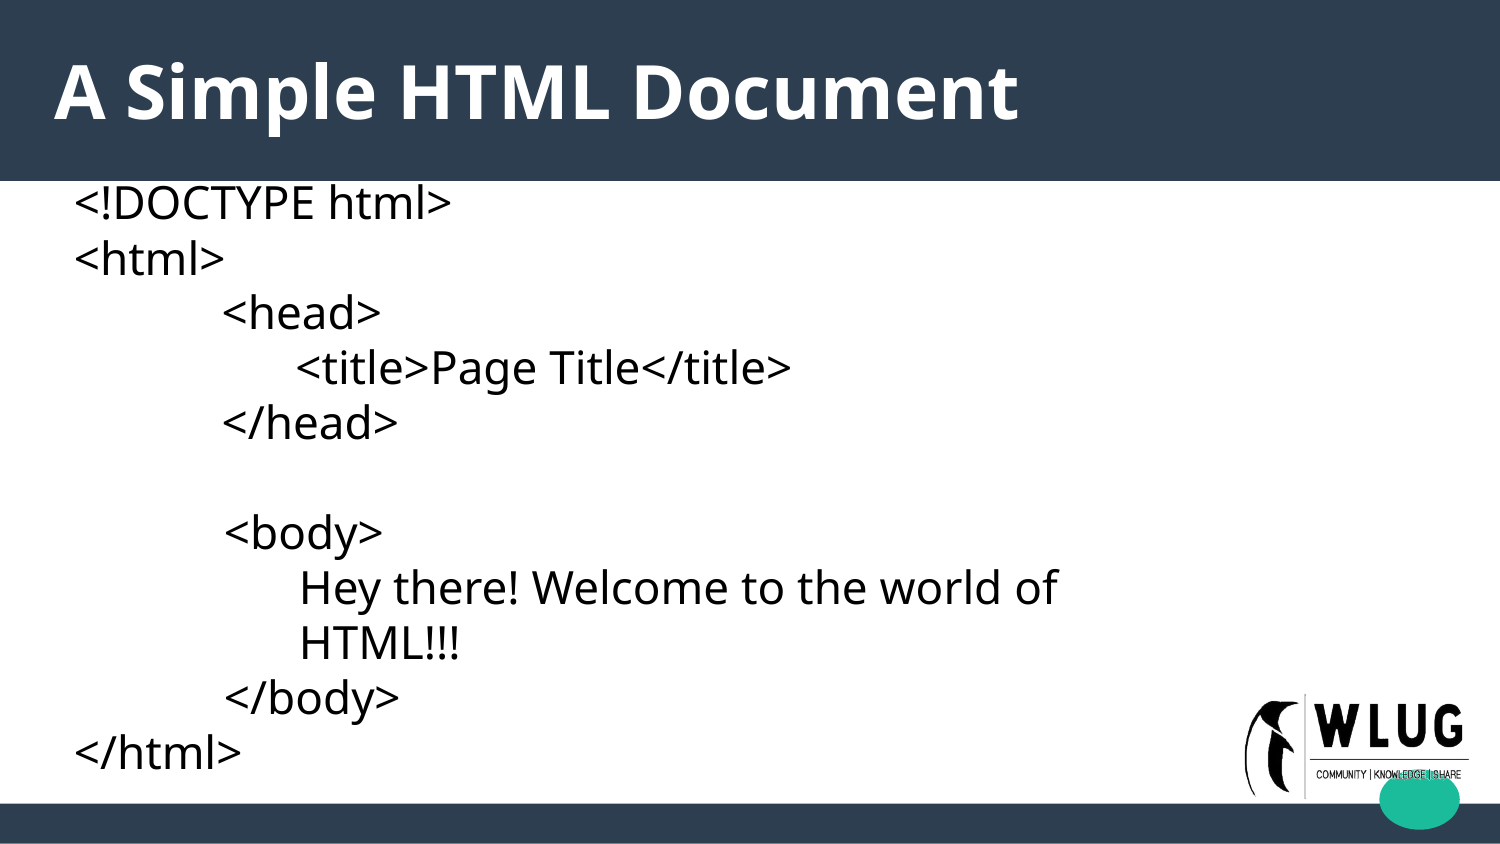

# A Simple HTML Document
<!DOCTYPE html>
<html>
 		<head>
 			<title>Page Title</title>
 		</head>
<body>
Hey there! Welcome to the world of HTML!!!
</body>
</html>